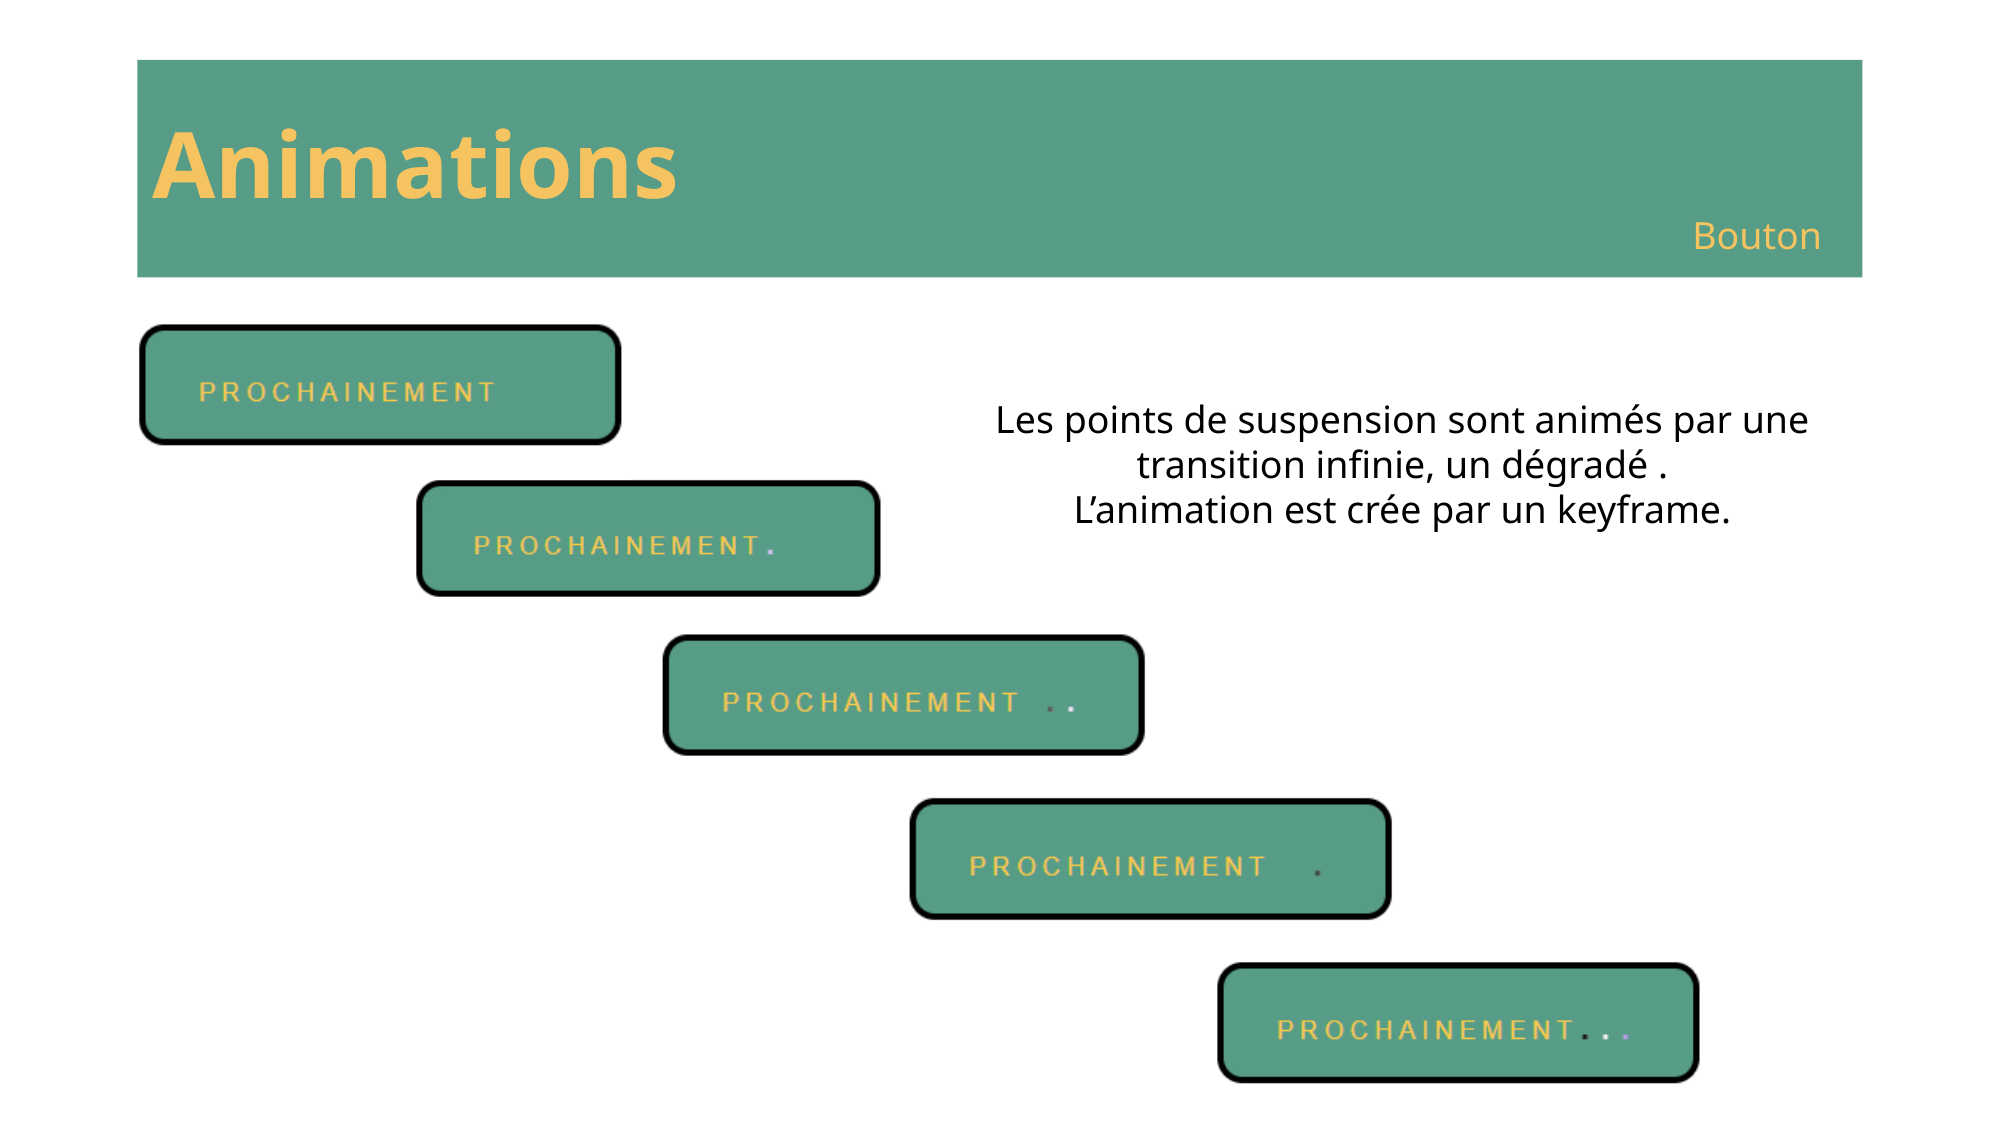

# Animations
Bouton
Les points de suspension sont animés par une transition infinie, un dégradé .
L’animation est crée par un keyframe.